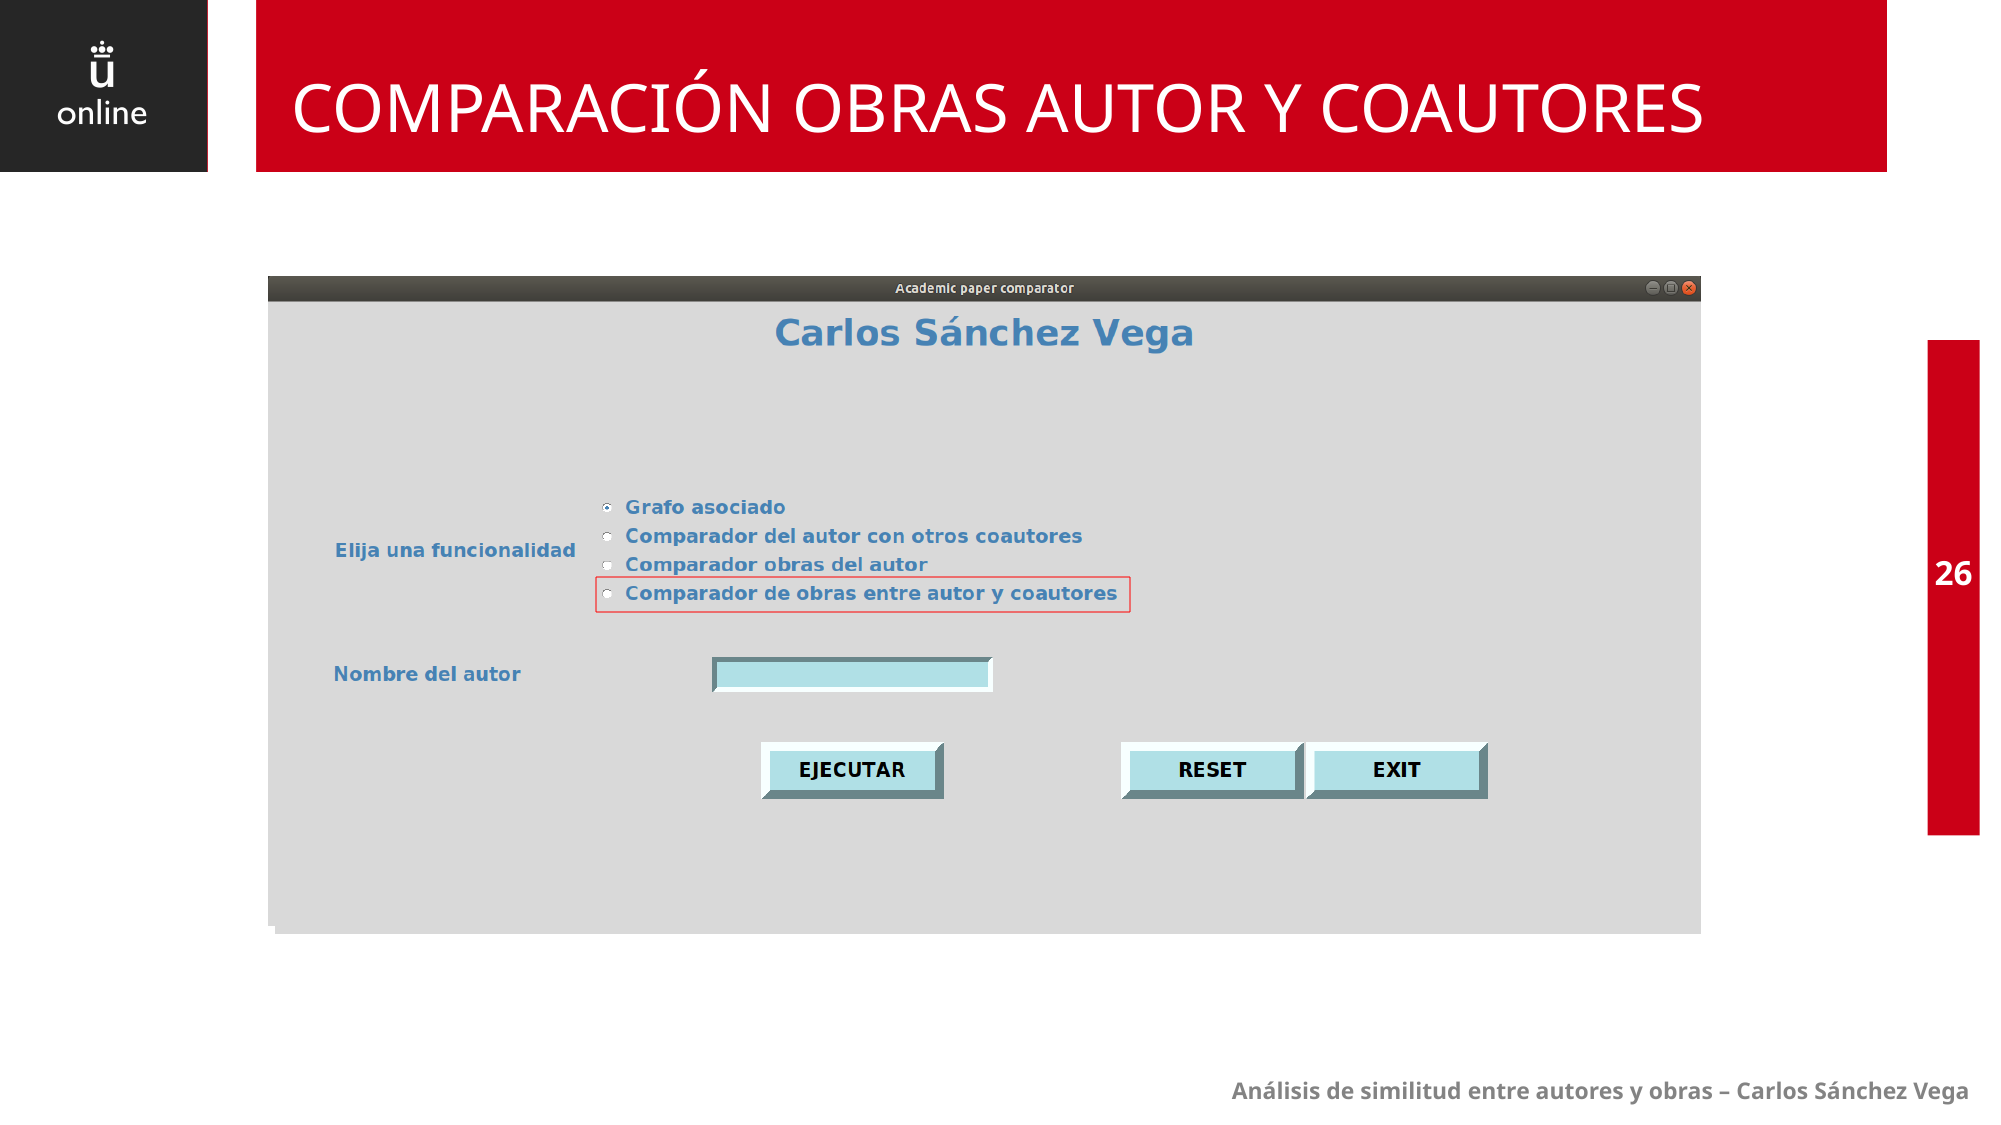

# COMPARACIÓN OBRAS AUTOR Y COAUTORES
Análisis de similitud entre autores y obras – Carlos Sánchez Vega